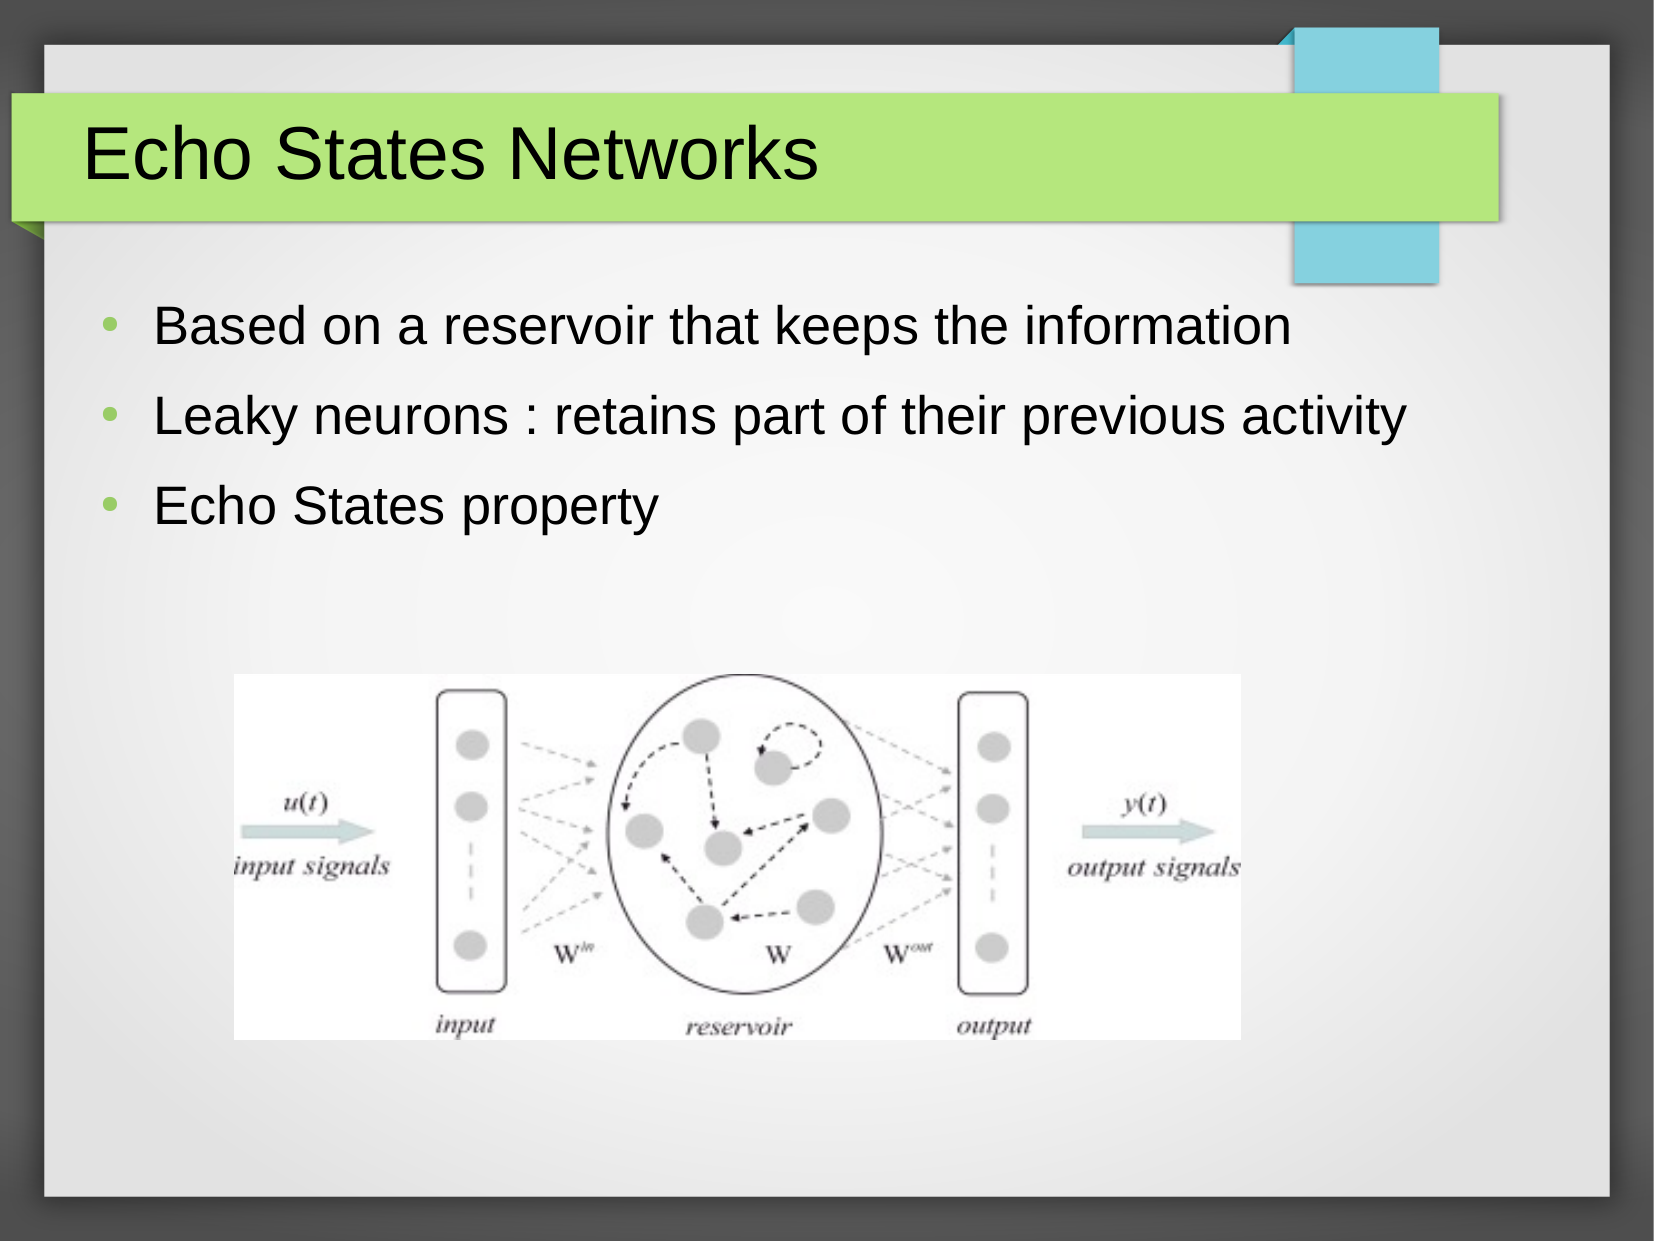

# Echo States Networks
Based on a reservoir that keeps the information
Leaky neurons : retains part of their previous activity
Echo States property